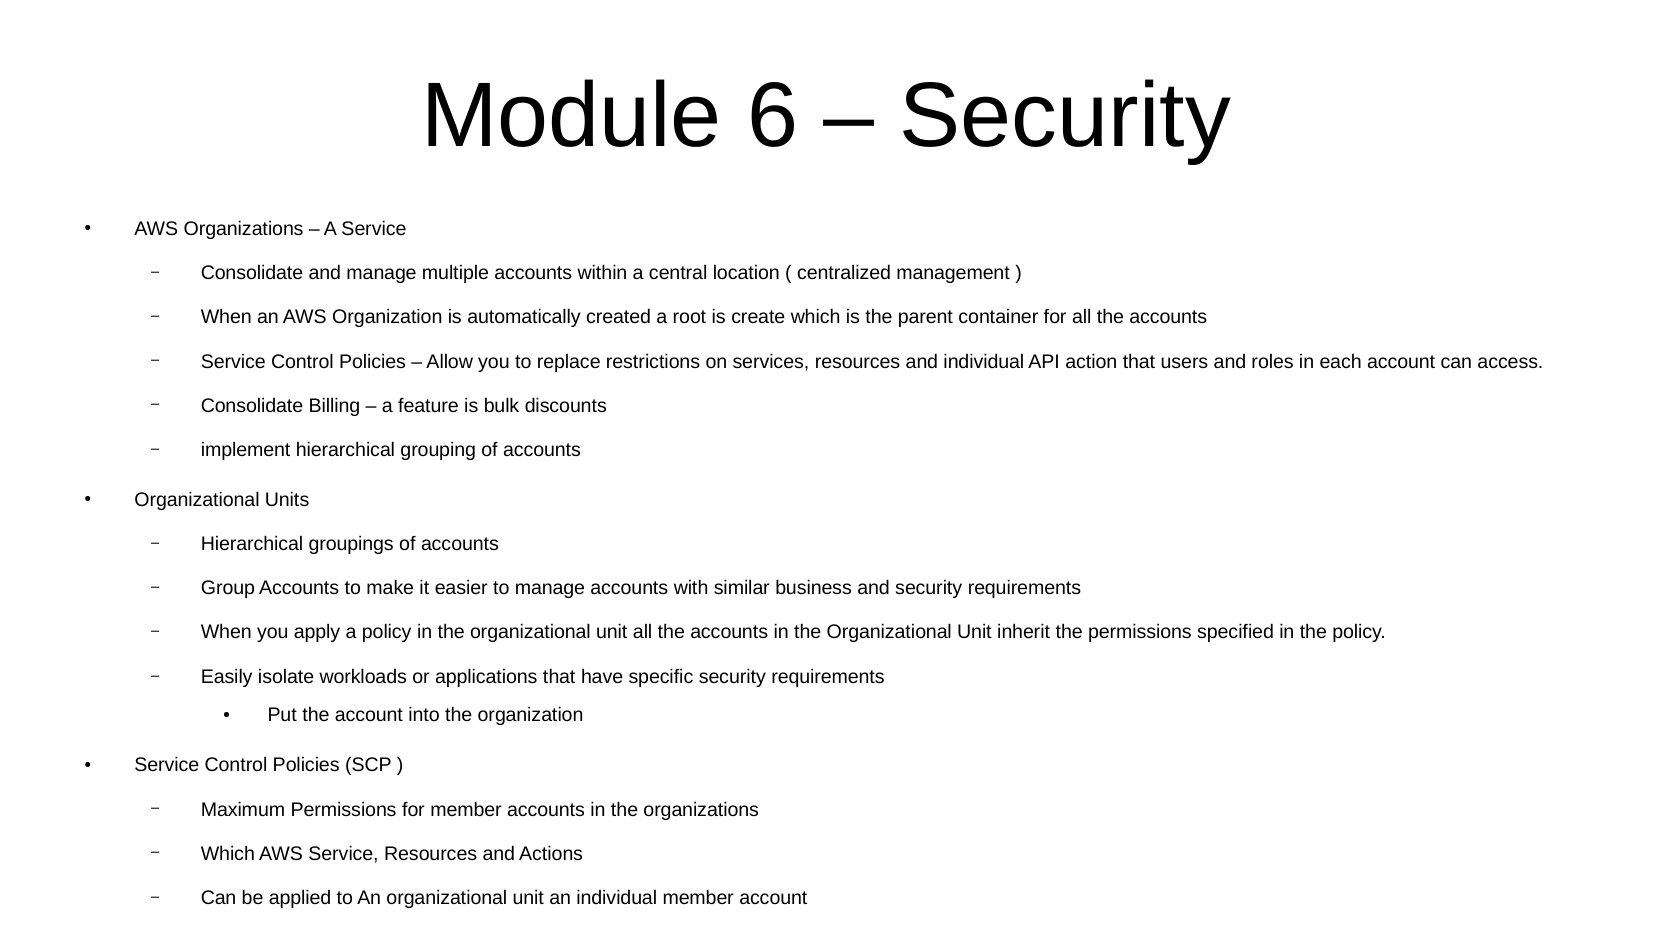

# Module 6 – Security
AWS Organizations – A Service
Consolidate and manage multiple accounts within a central location ( centralized management )
When an AWS Organization is automatically created a root is create which is the parent container for all the accounts
Service Control Policies – Allow you to replace restrictions on services, resources and individual API action that users and roles in each account can access.
Consolidate Billing – a feature is bulk discounts
implement hierarchical grouping of accounts
Organizational Units
Hierarchical groupings of accounts
Group Accounts to make it easier to manage accounts with similar business and security requirements
When you apply a policy in the organizational unit all the accounts in the Organizational Unit inherit the permissions specified in the policy.
Easily isolate workloads or applications that have specific security requirements
Put the account into the organization
Service Control Policies (SCP )
Maximum Permissions for member accounts in the organizations
Which AWS Service, Resources and Actions
Can be applied to An organizational unit an individual member account